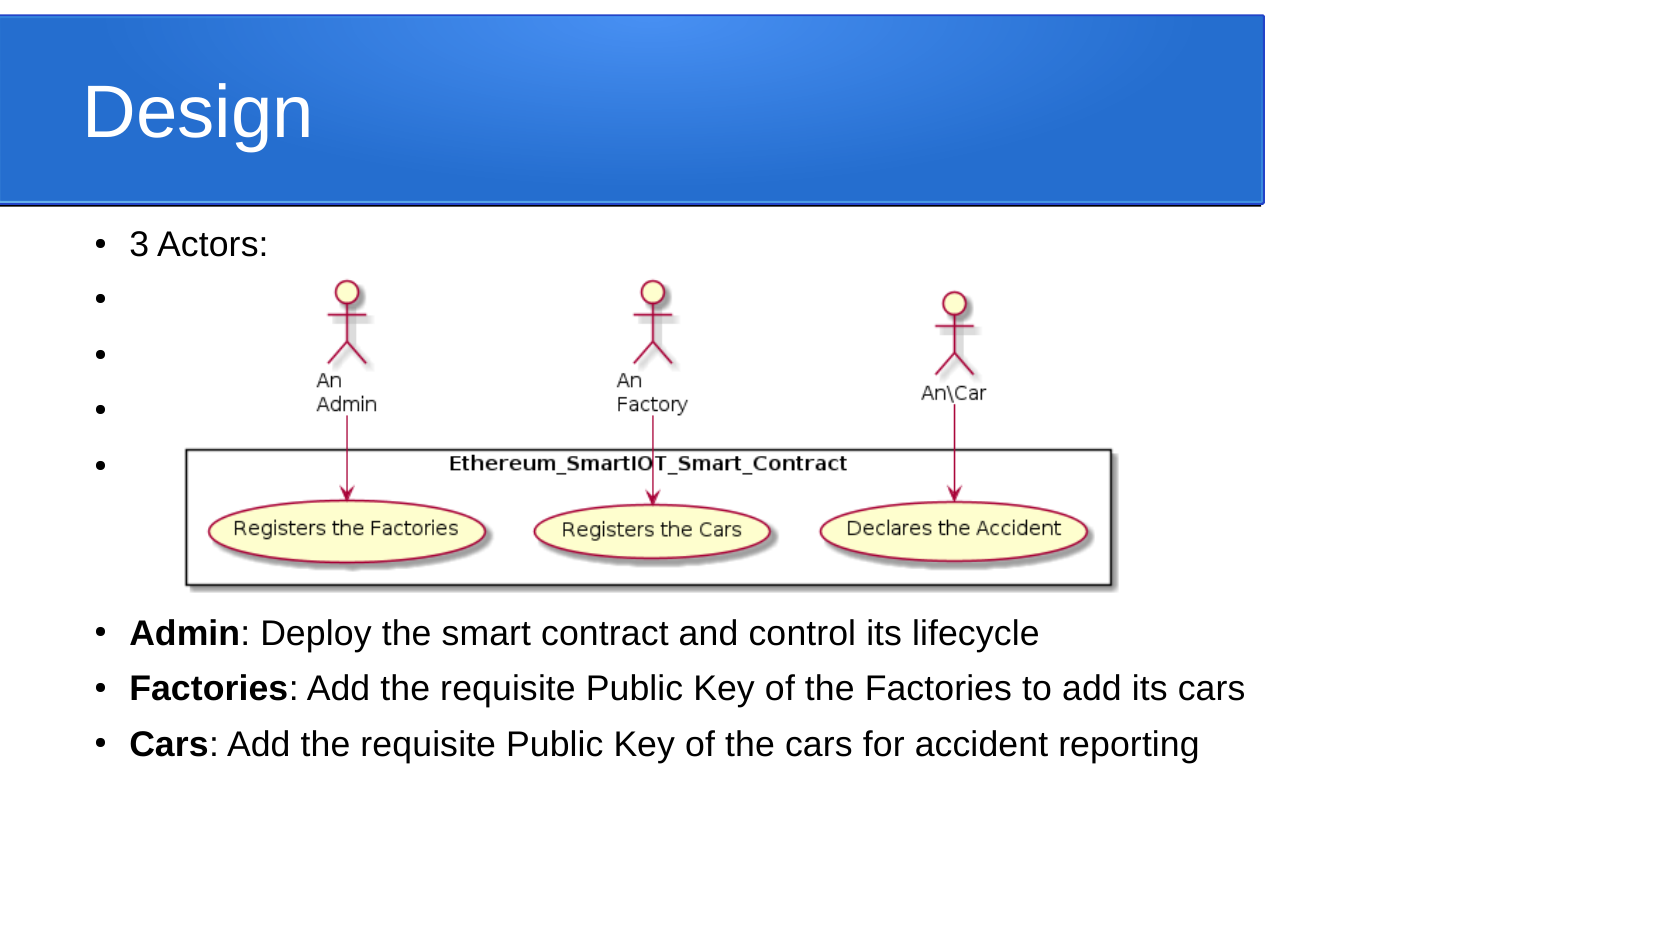

# Design
3 Actors:
Admin: Deploy the smart contract and control its lifecycle
Factories: Add the requisite Public Key of the Factories to add its cars
Cars: Add the requisite Public Key of the cars for accident reporting